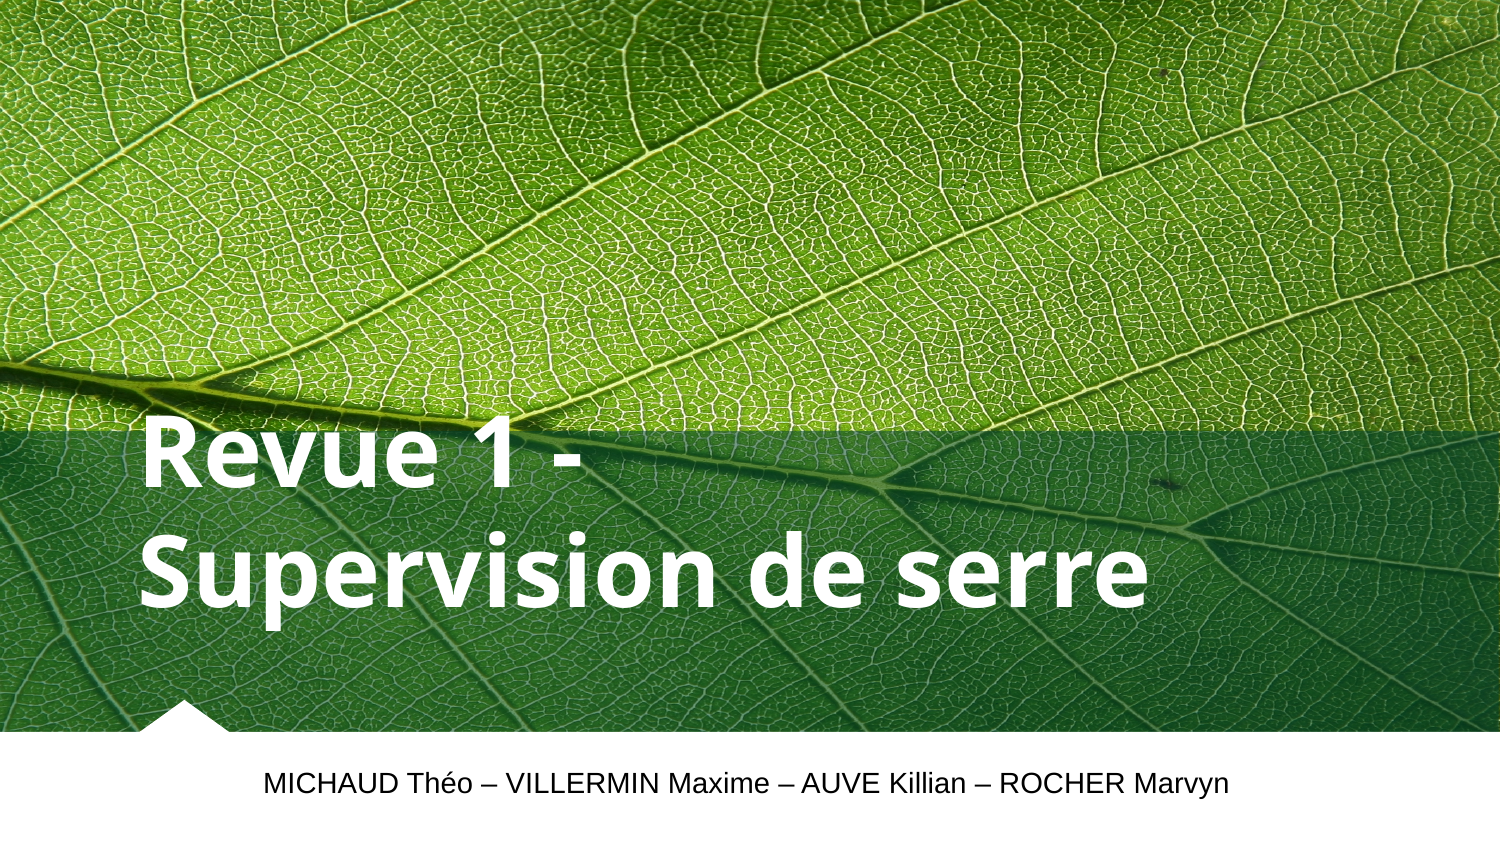

# Revue 1 - Supervision de serre
MICHAUD Théo – VILLERMIN Maxime – AUVE Killian – ROCHER Marvyn